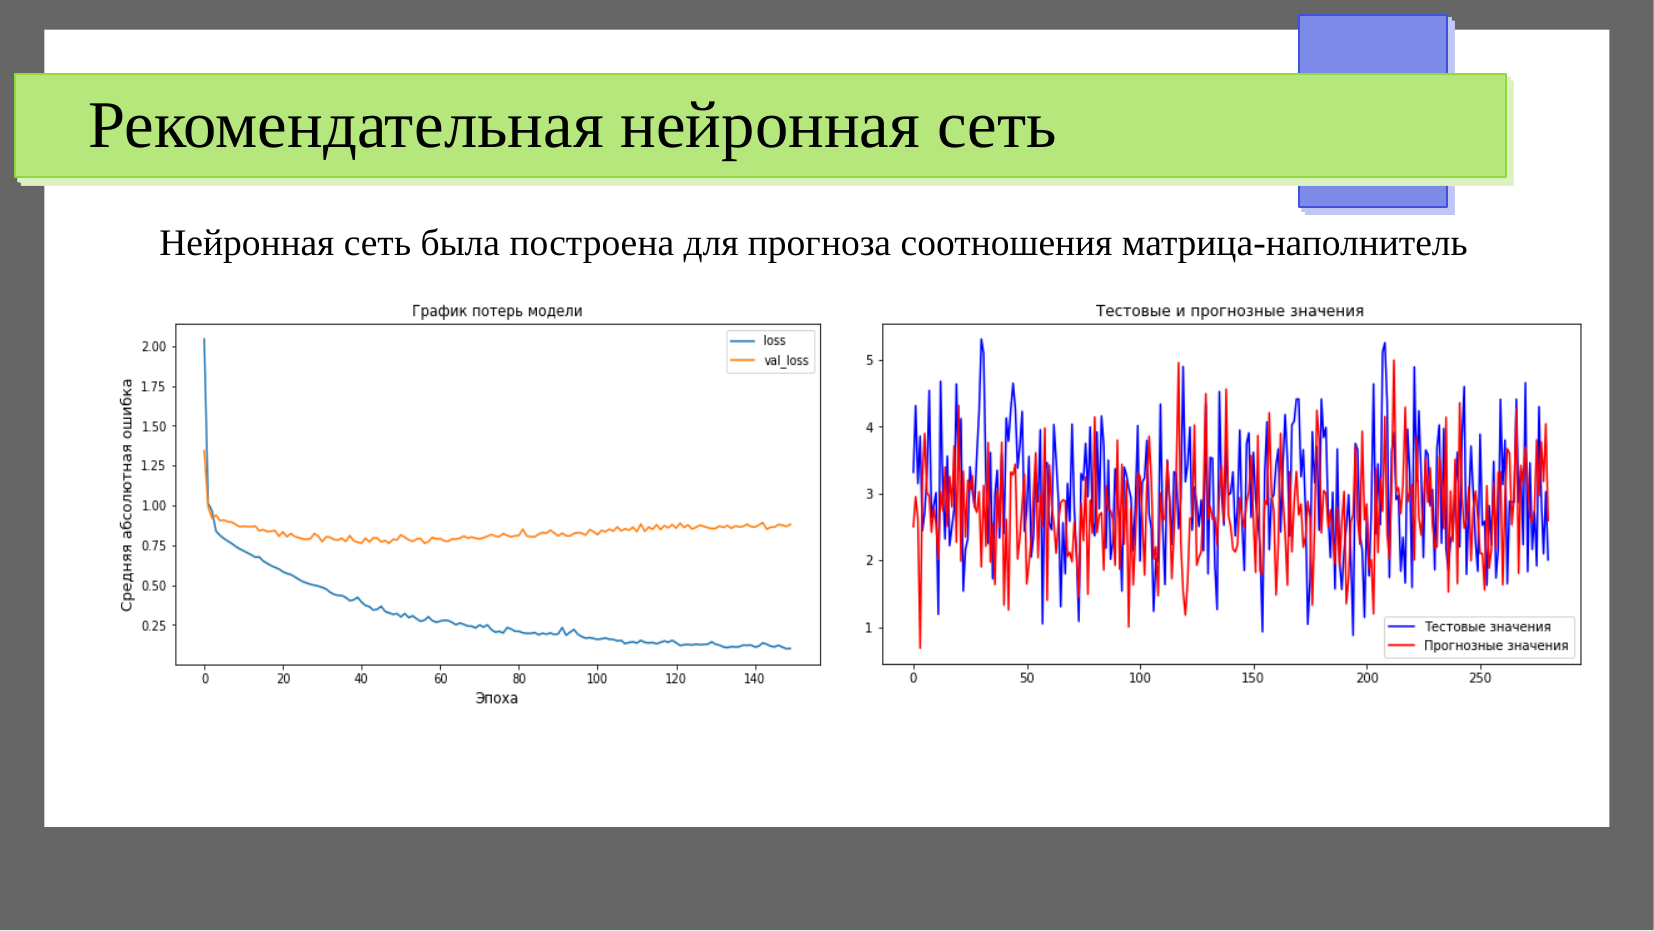

# Рекомендательная нейронная сеть
Нейронная сеть была построена для прогноза соотношения матрица-наполнитель